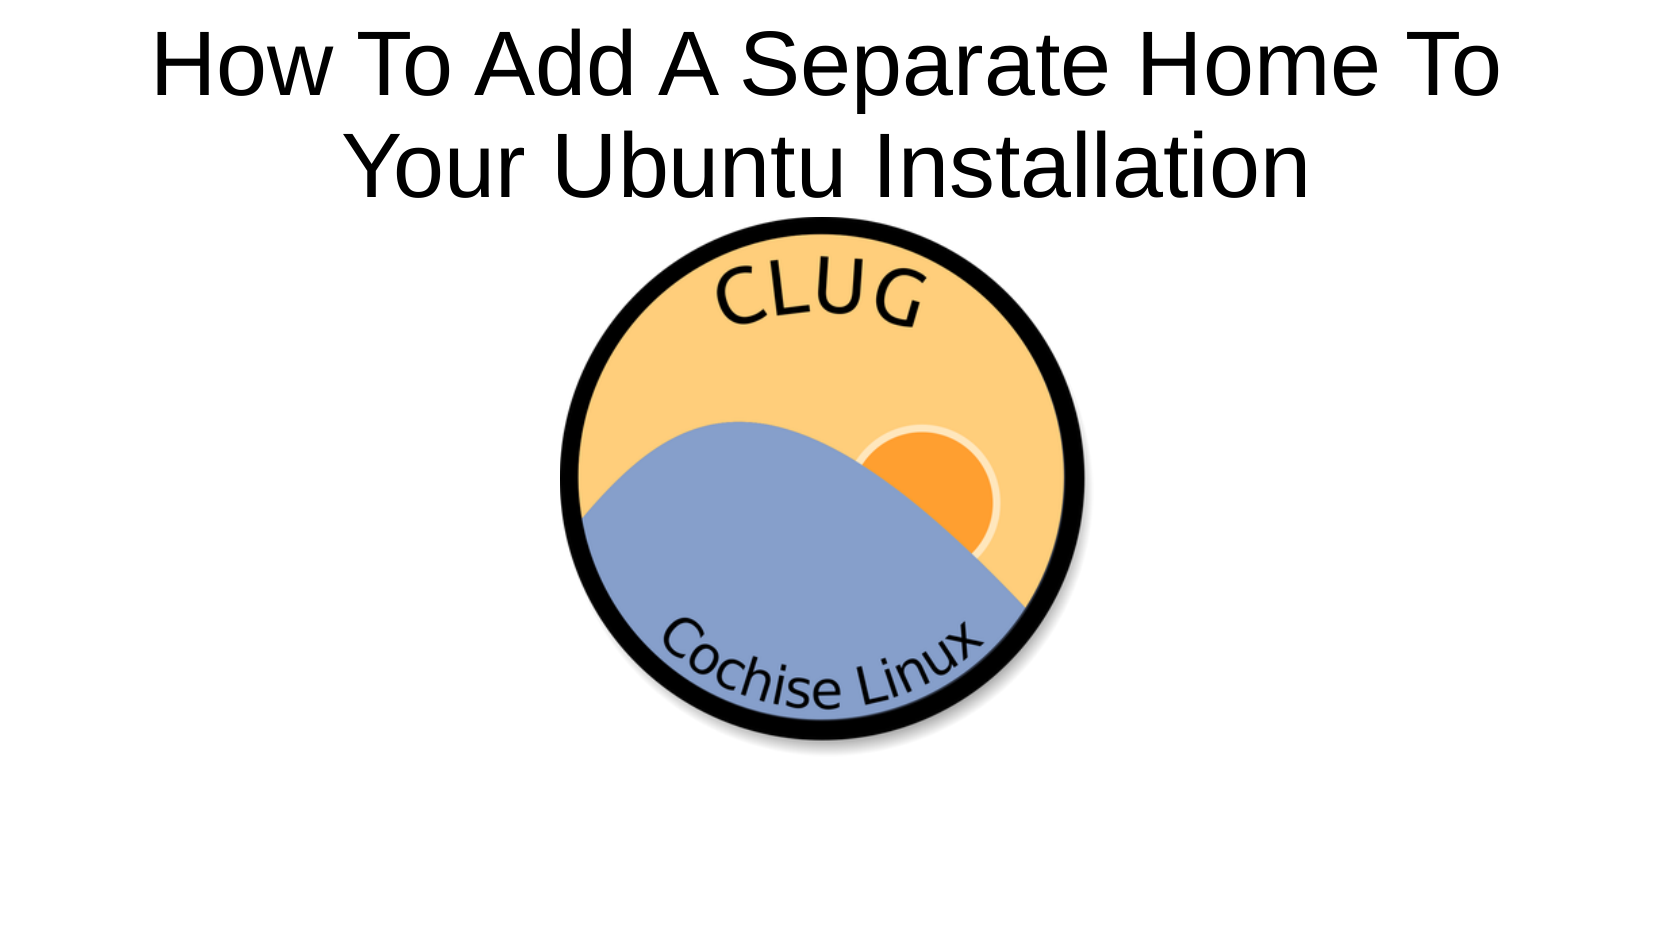

# How To Add A Separate Home To Your Ubuntu Installation